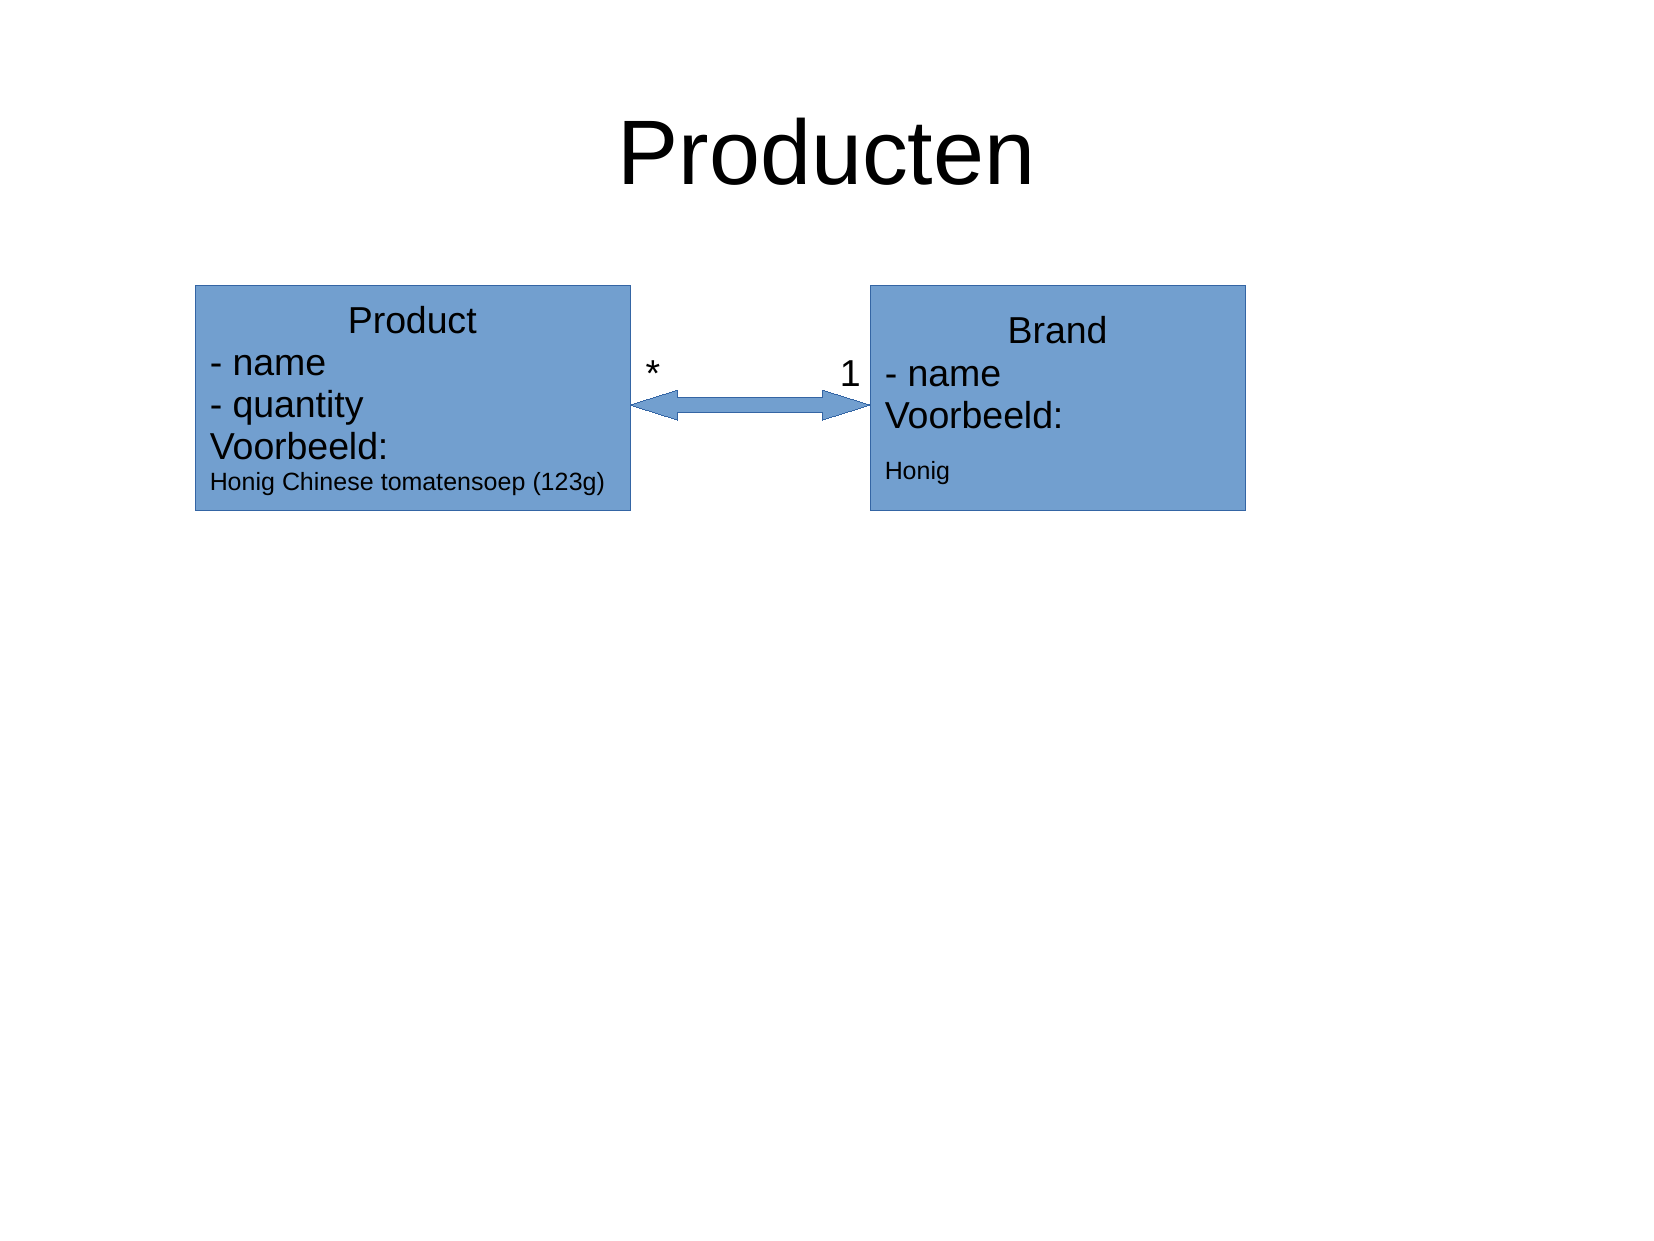

# Producten
Product
- name
- quantity
Voorbeeld:
Honig Chinese tomatensoep (123g)
Brand
- name
Voorbeeld:
Honig
*
1